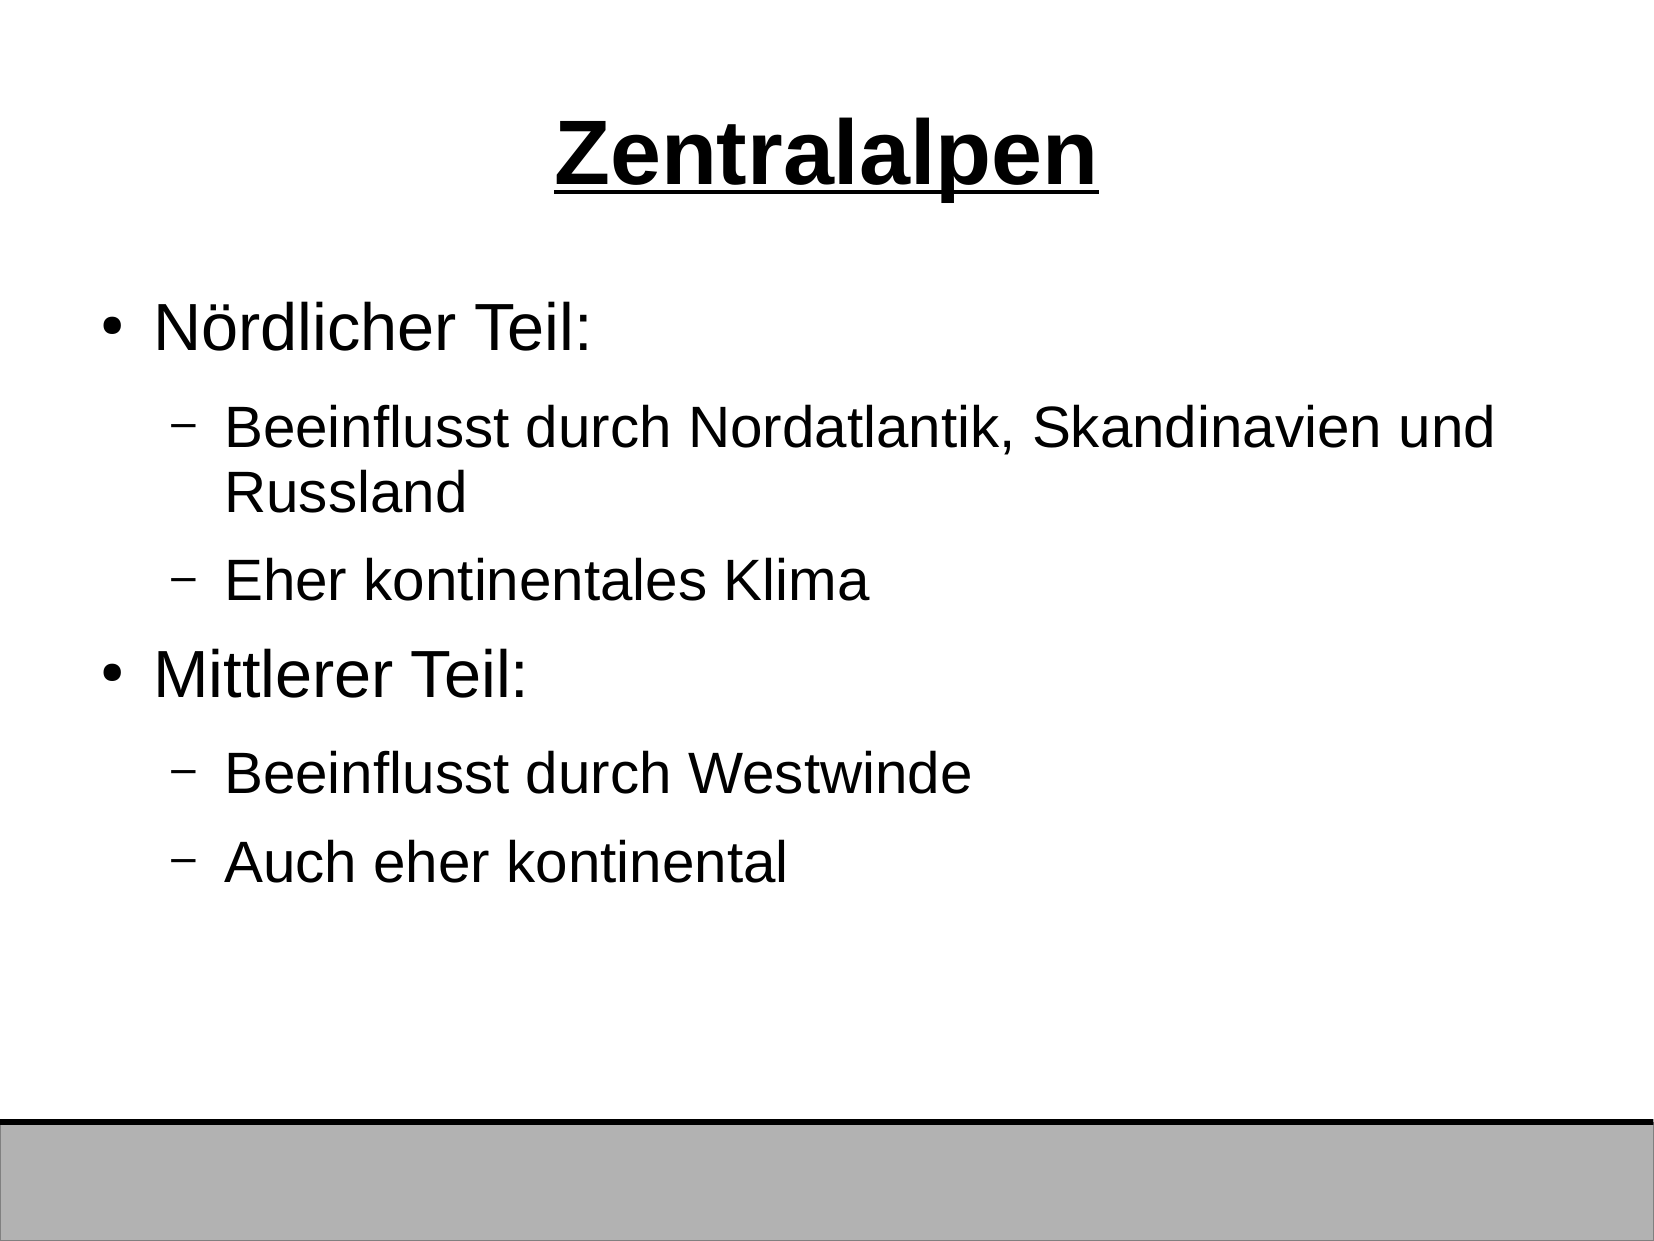

# Zentralalpen
Nördlicher Teil:
Beeinflusst durch Nordatlantik, Skandinavien und Russland
Eher kontinentales Klima
Mittlerer Teil:
Beeinflusst durch Westwinde
Auch eher kontinental